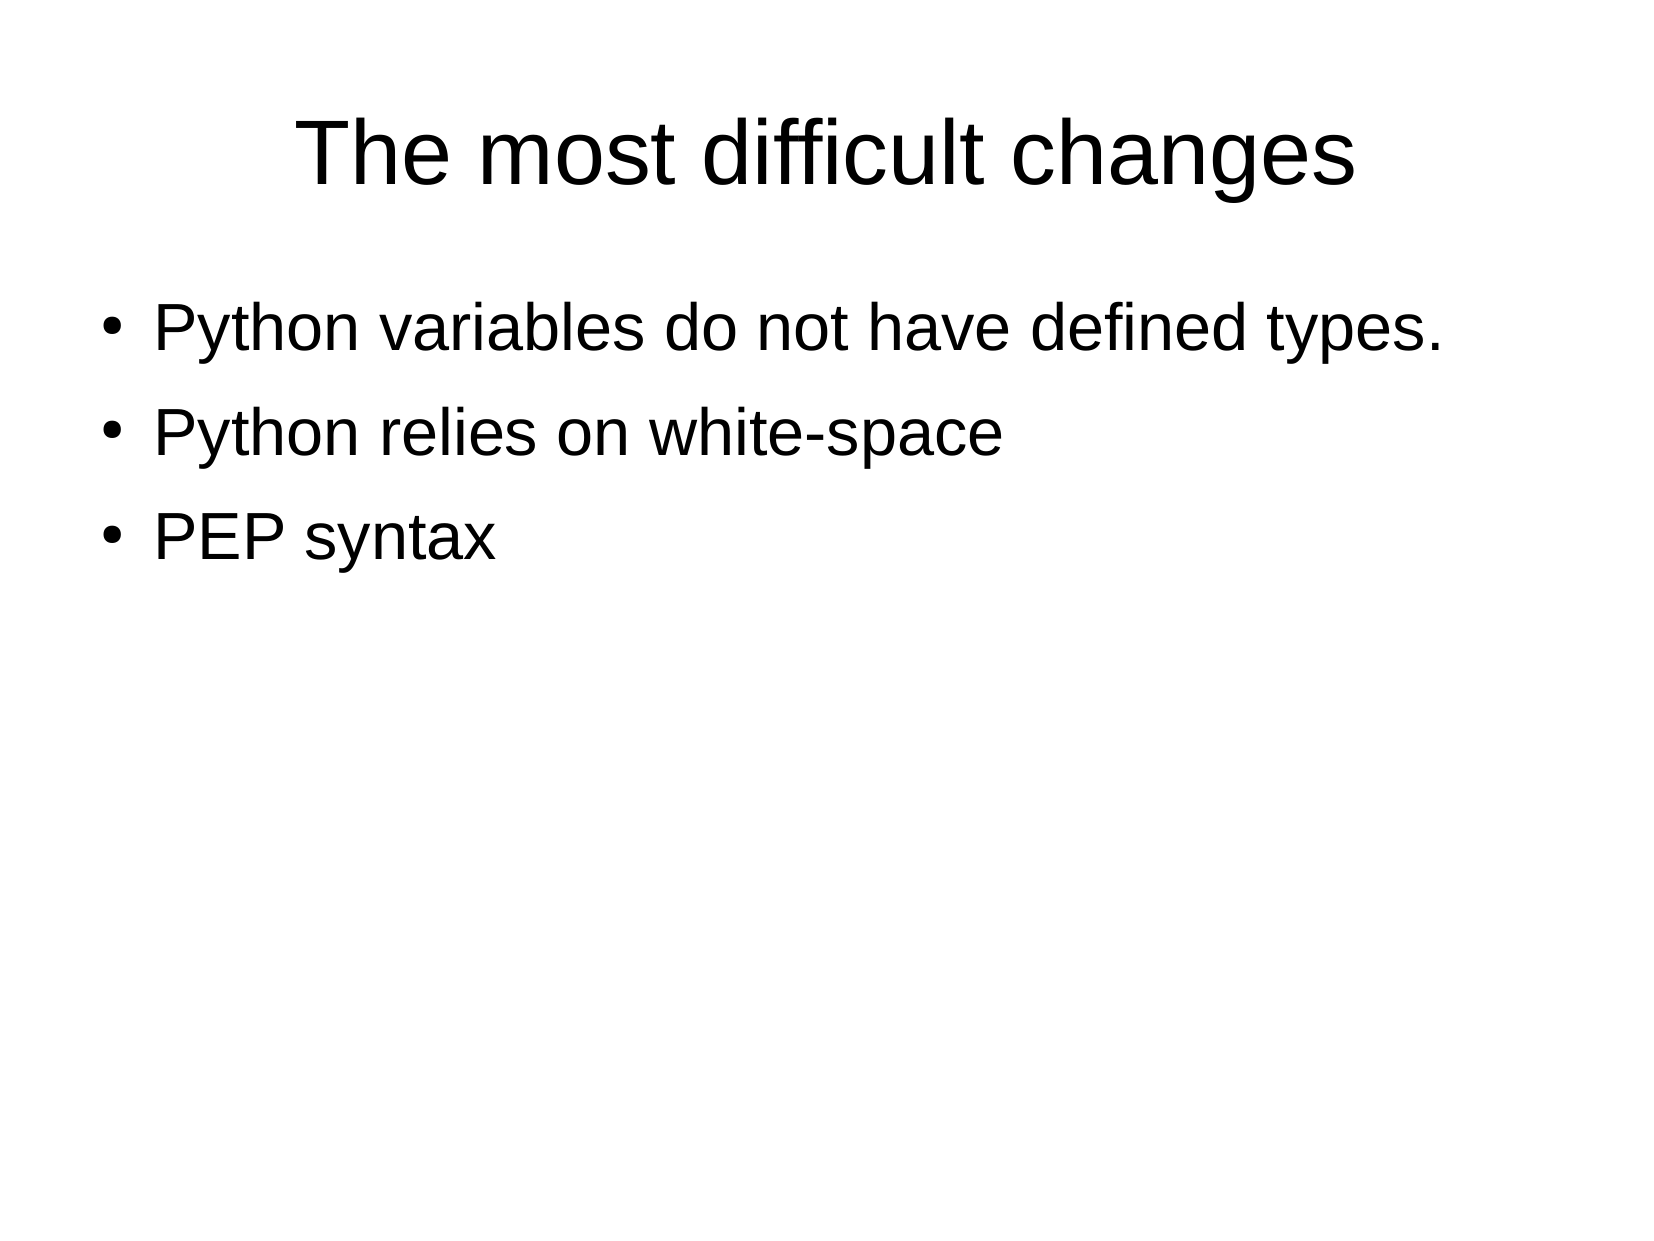

# The most difficult changes
Python variables do not have defined types.
Python relies on white-space
PEP syntax